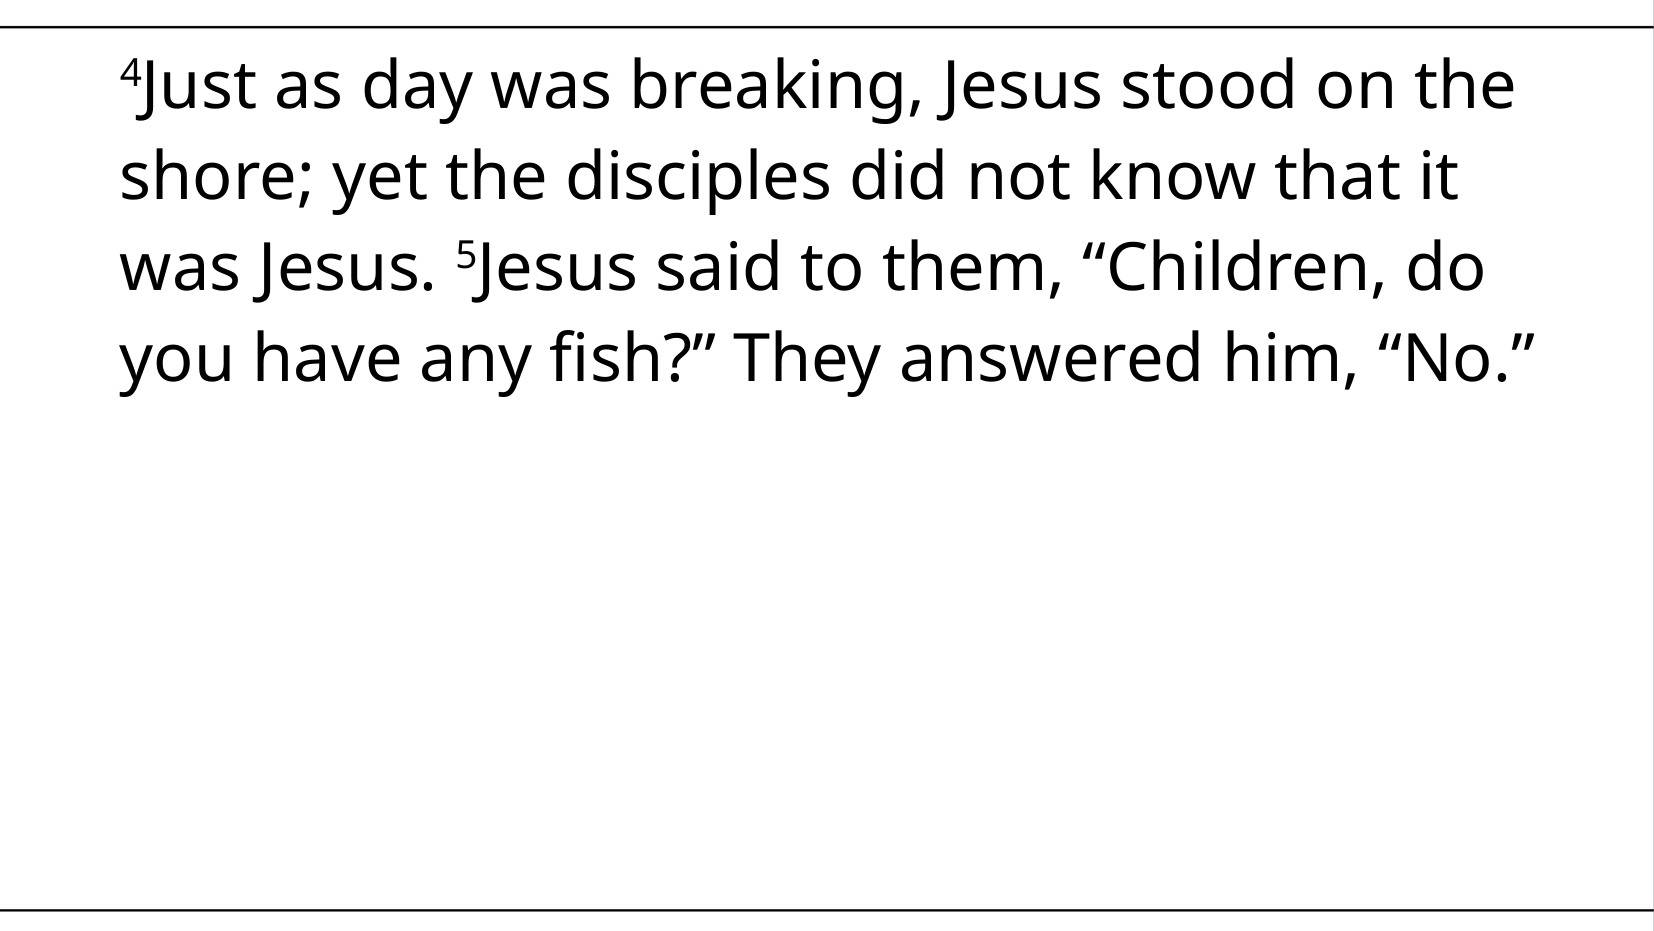

4Just as day was breaking, Jesus stood on the shore; yet the disciples did not know that it was Jesus. 5Jesus said to them, “Children, do you have any fish?” They answered him, “No.”